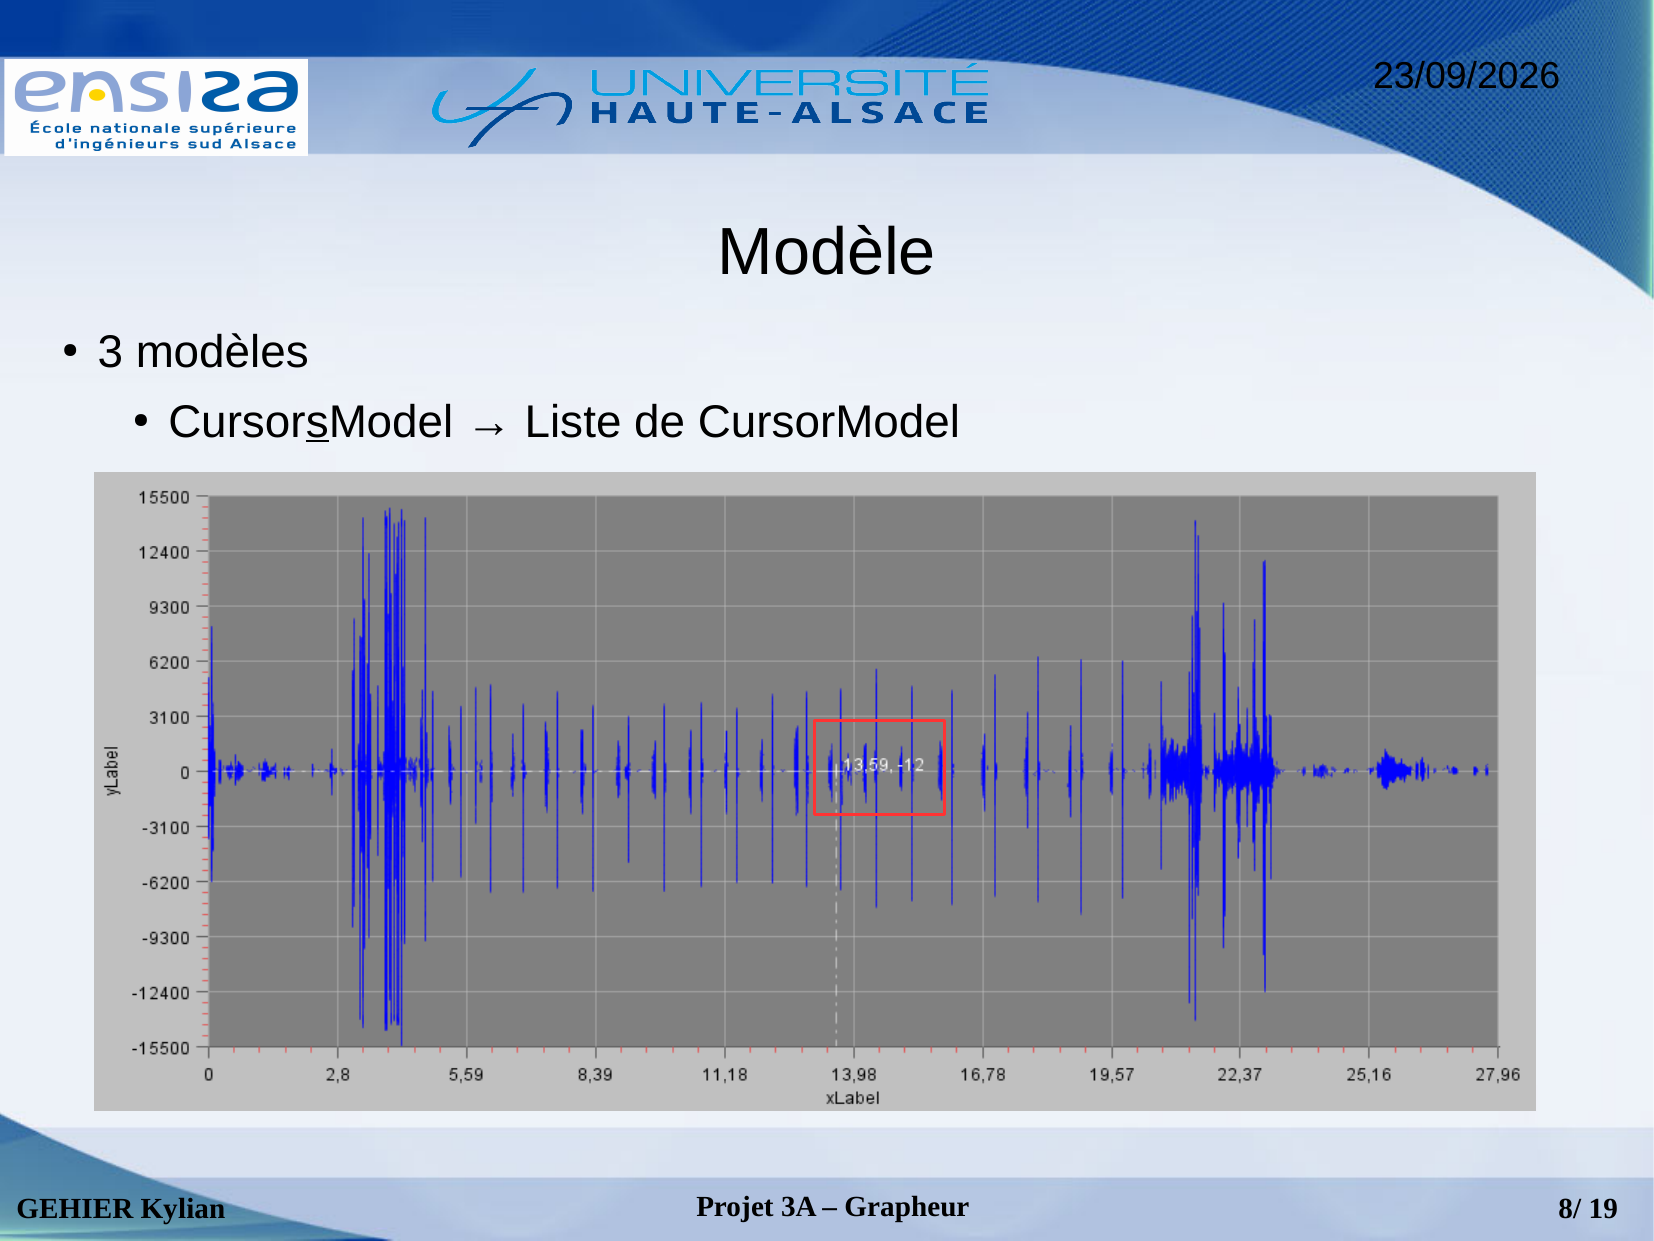

# Modèle
3 modèles
CursorsModel → Liste de CursorModel
8